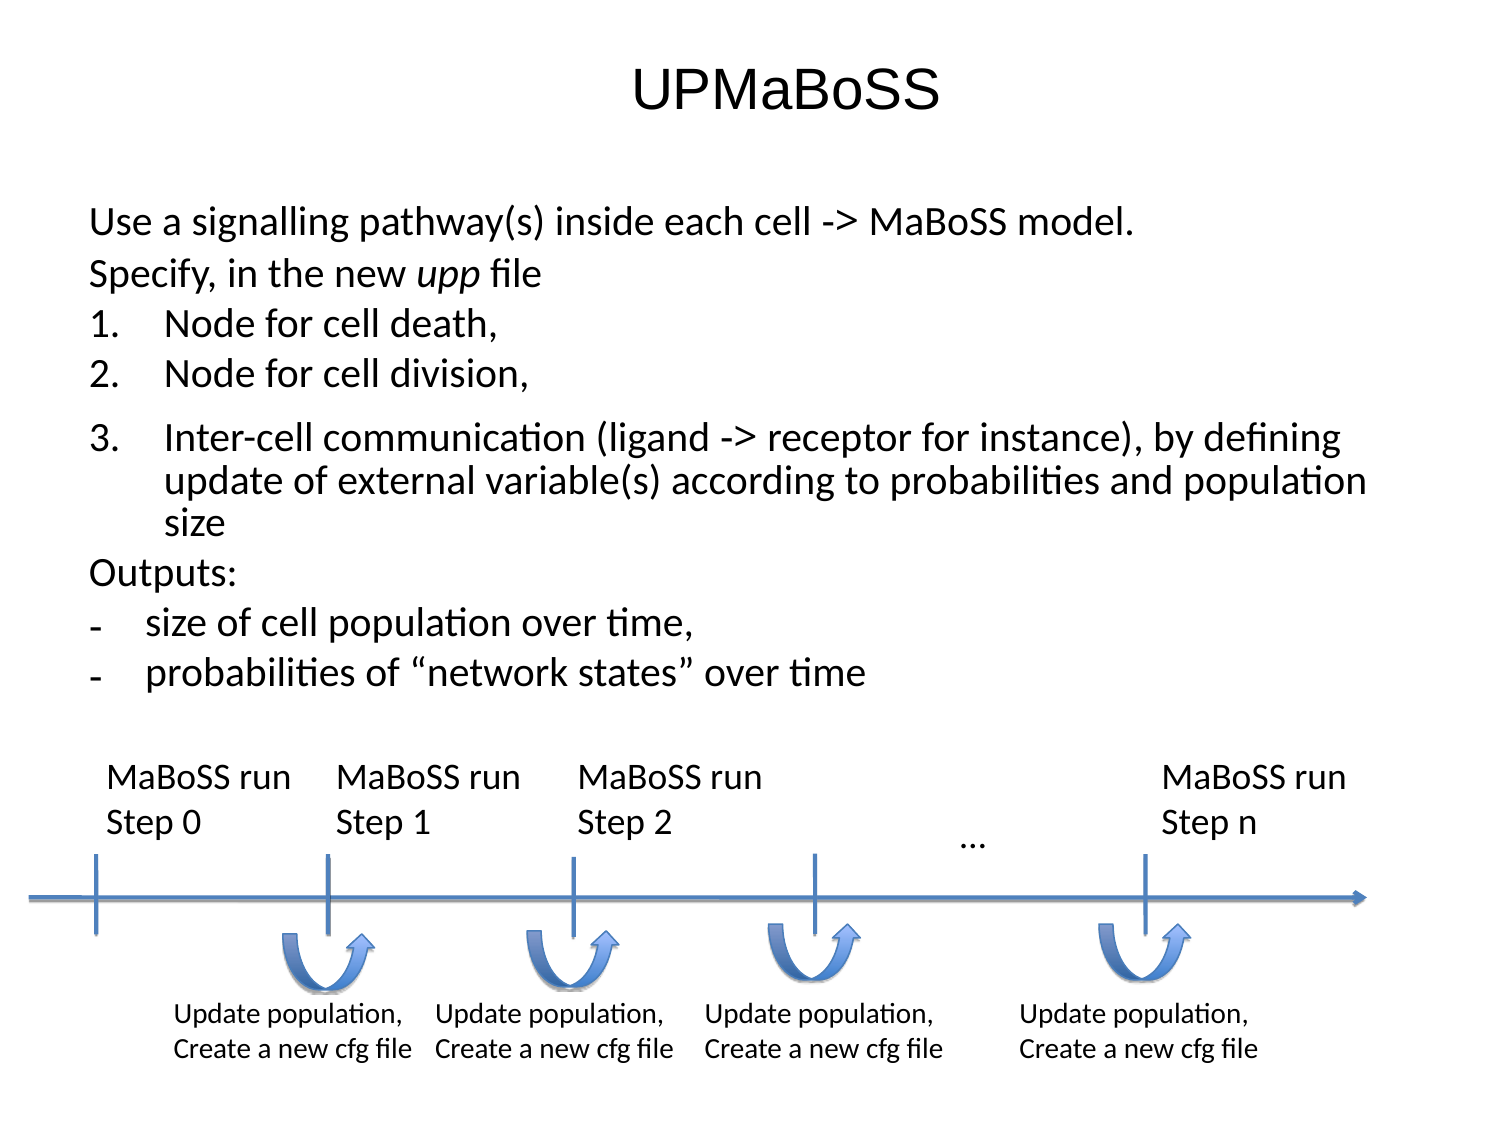

UPMaBoSS
# Use a signalling pathway(s) inside each cell -> MaBoSS model.
Specify, in the new upp file
Node for cell death,
Node for cell division,
Inter-cell communication (ligand -> receptor for instance), by defining update of external variable(s) according to probabilities and population size
Outputs:
size of cell population over time,
probabilities of “network states” over time
MaBoSS run
Step 0
MaBoSS run
Step 1
MaBoSS run
Step 2
MaBoSS run
Step n
…
Update population,
Create a new cfg file
Update population,
Create a new cfg file
Update population,
Create a new cfg file
Update population,
Create a new cfg file